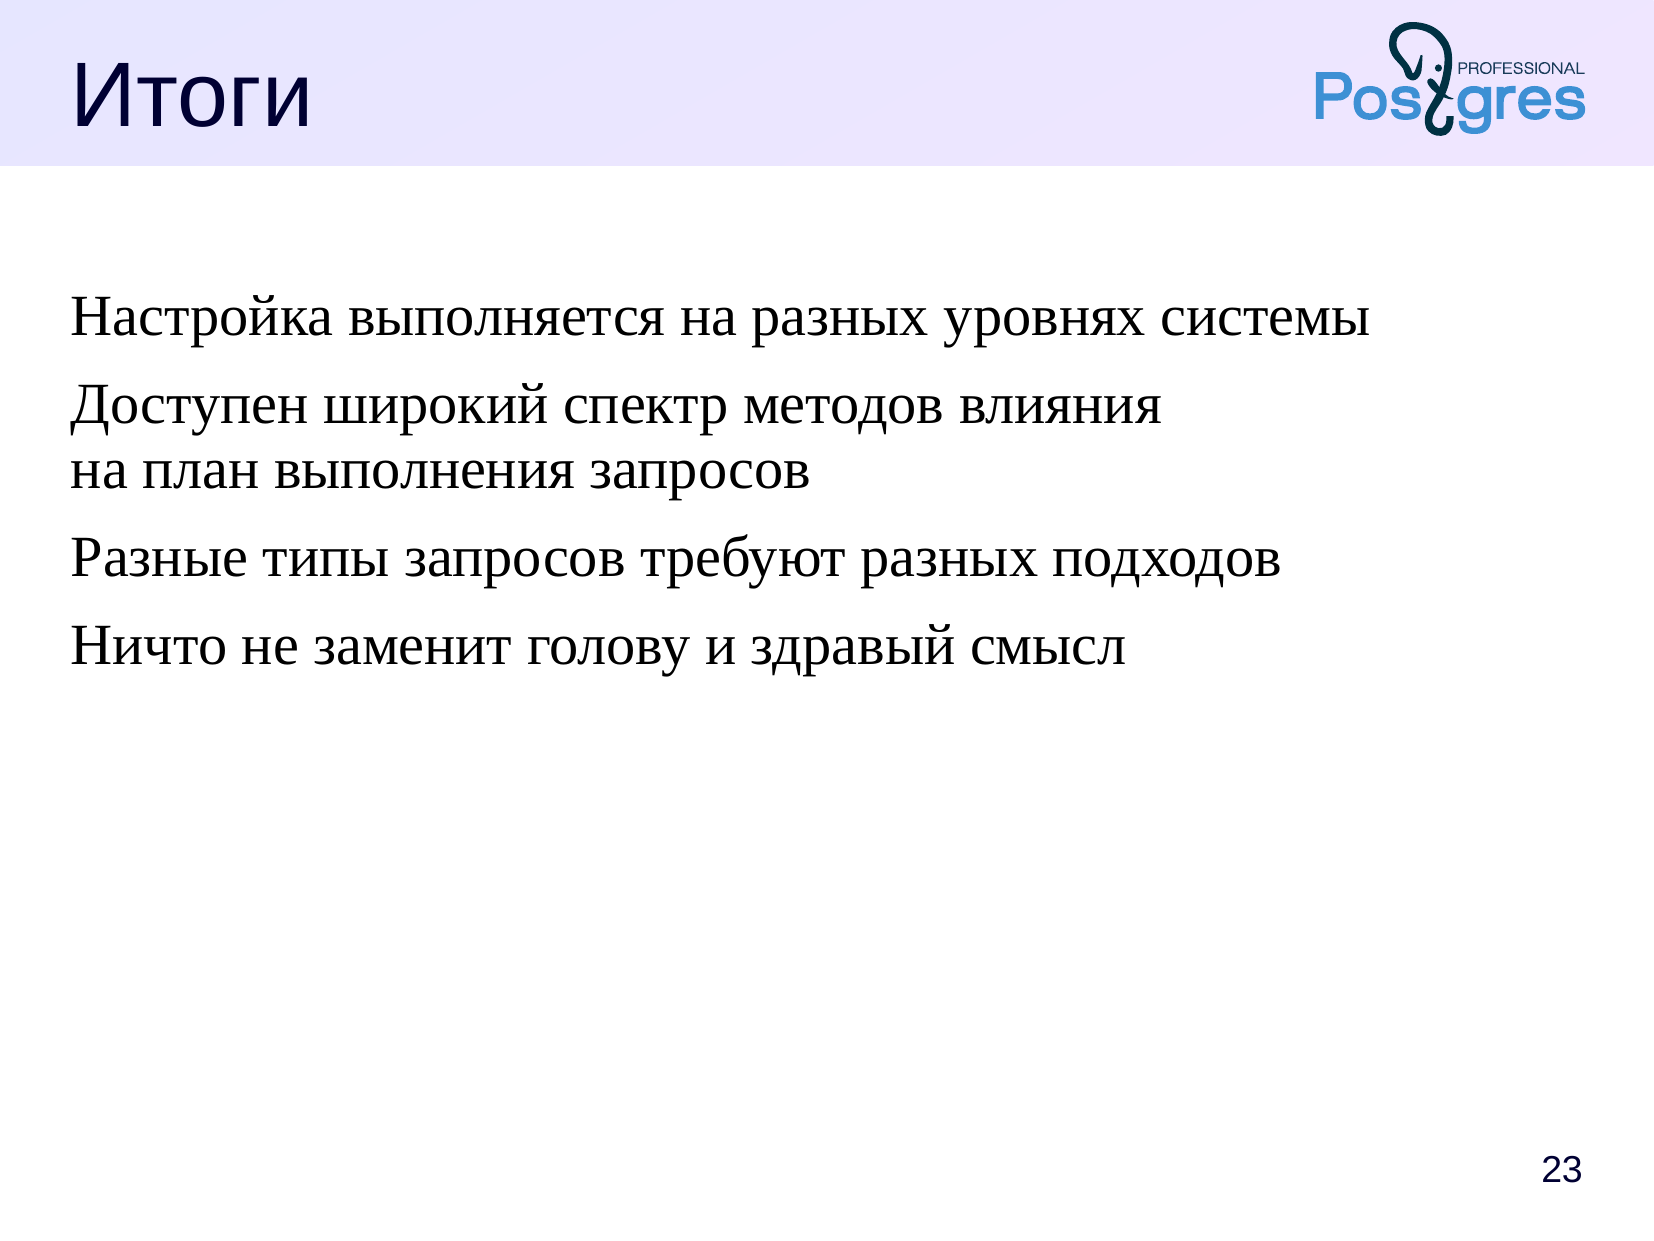

# Итоги
Настройка выполняется на разных уровнях системы
Доступен широкий спектр методов влияния
на план выполнения запросов
Разные типы запросов требуют разных подходов
Ничто не заменит голову и здравый смысл